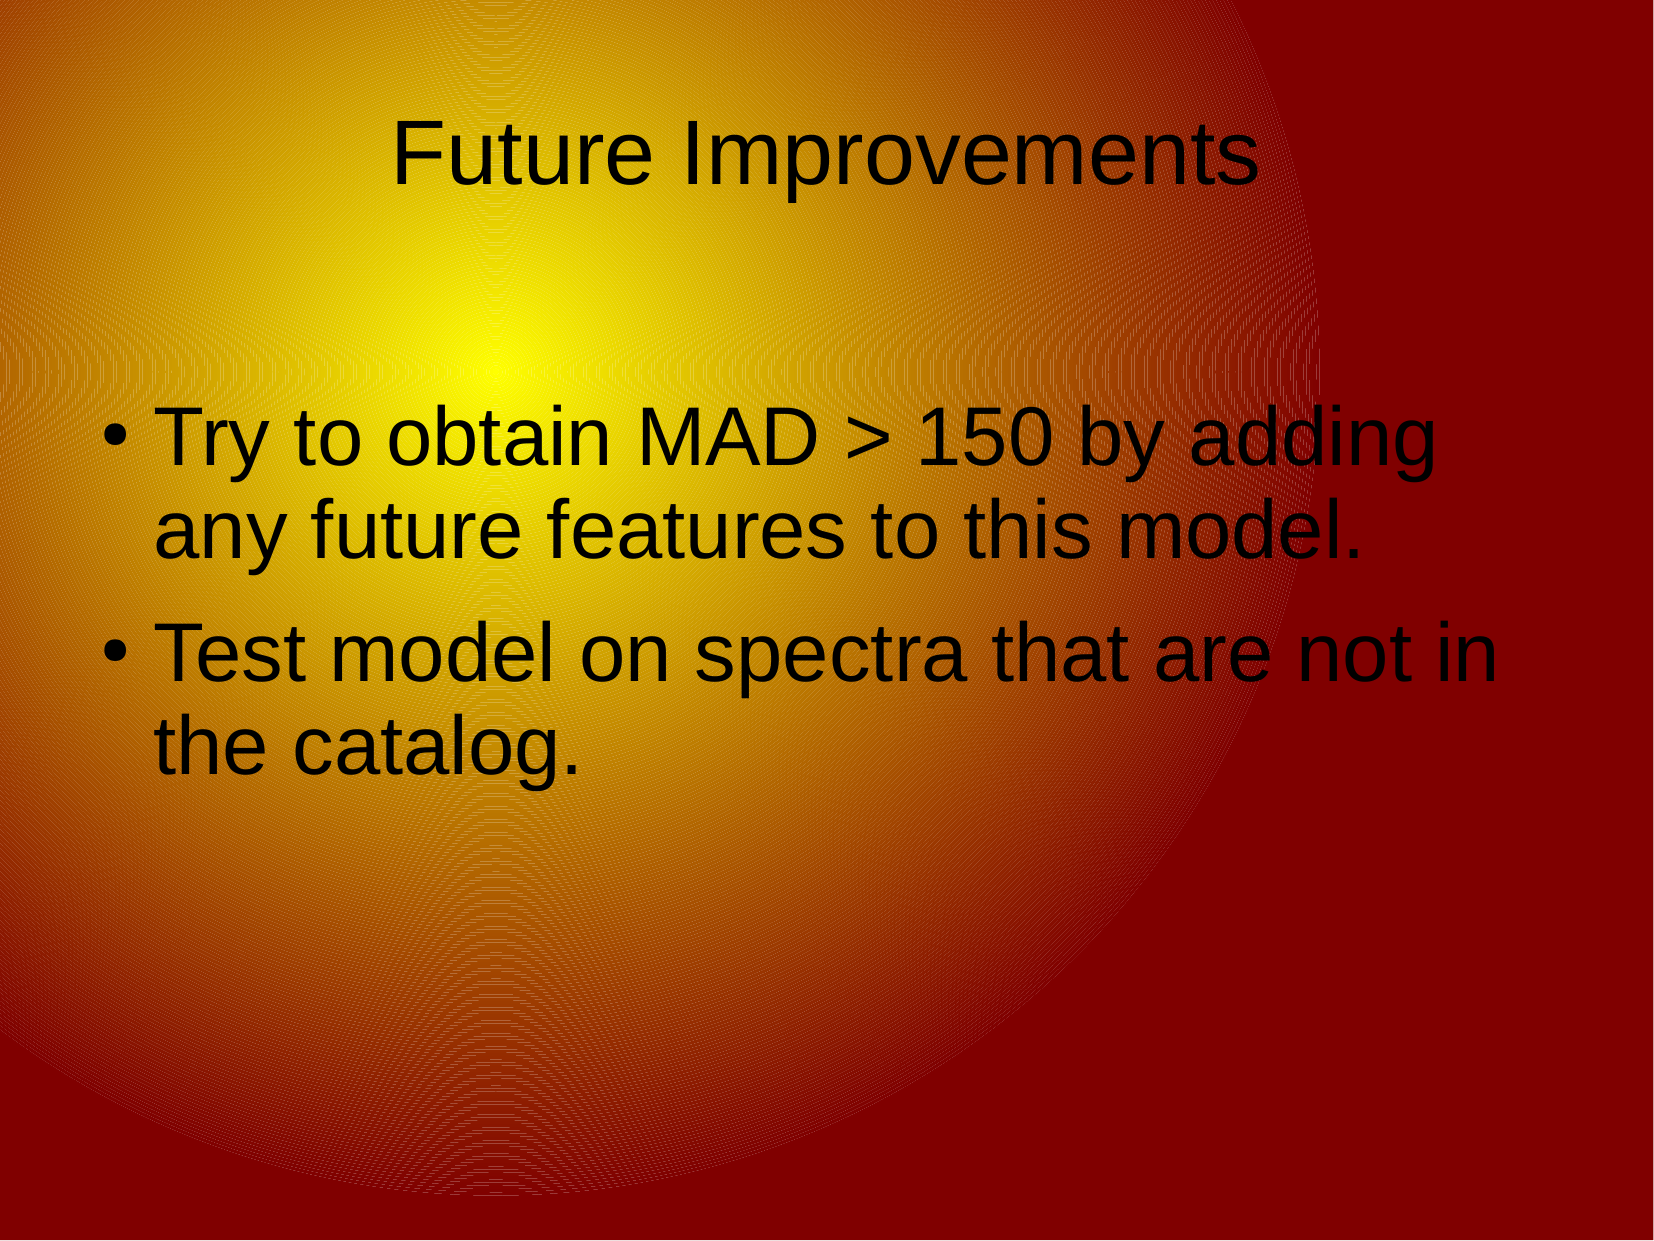

# Future Improvements
Try to obtain MAD > 150 by adding any future features to this model.
Test model on spectra that are not in the catalog.